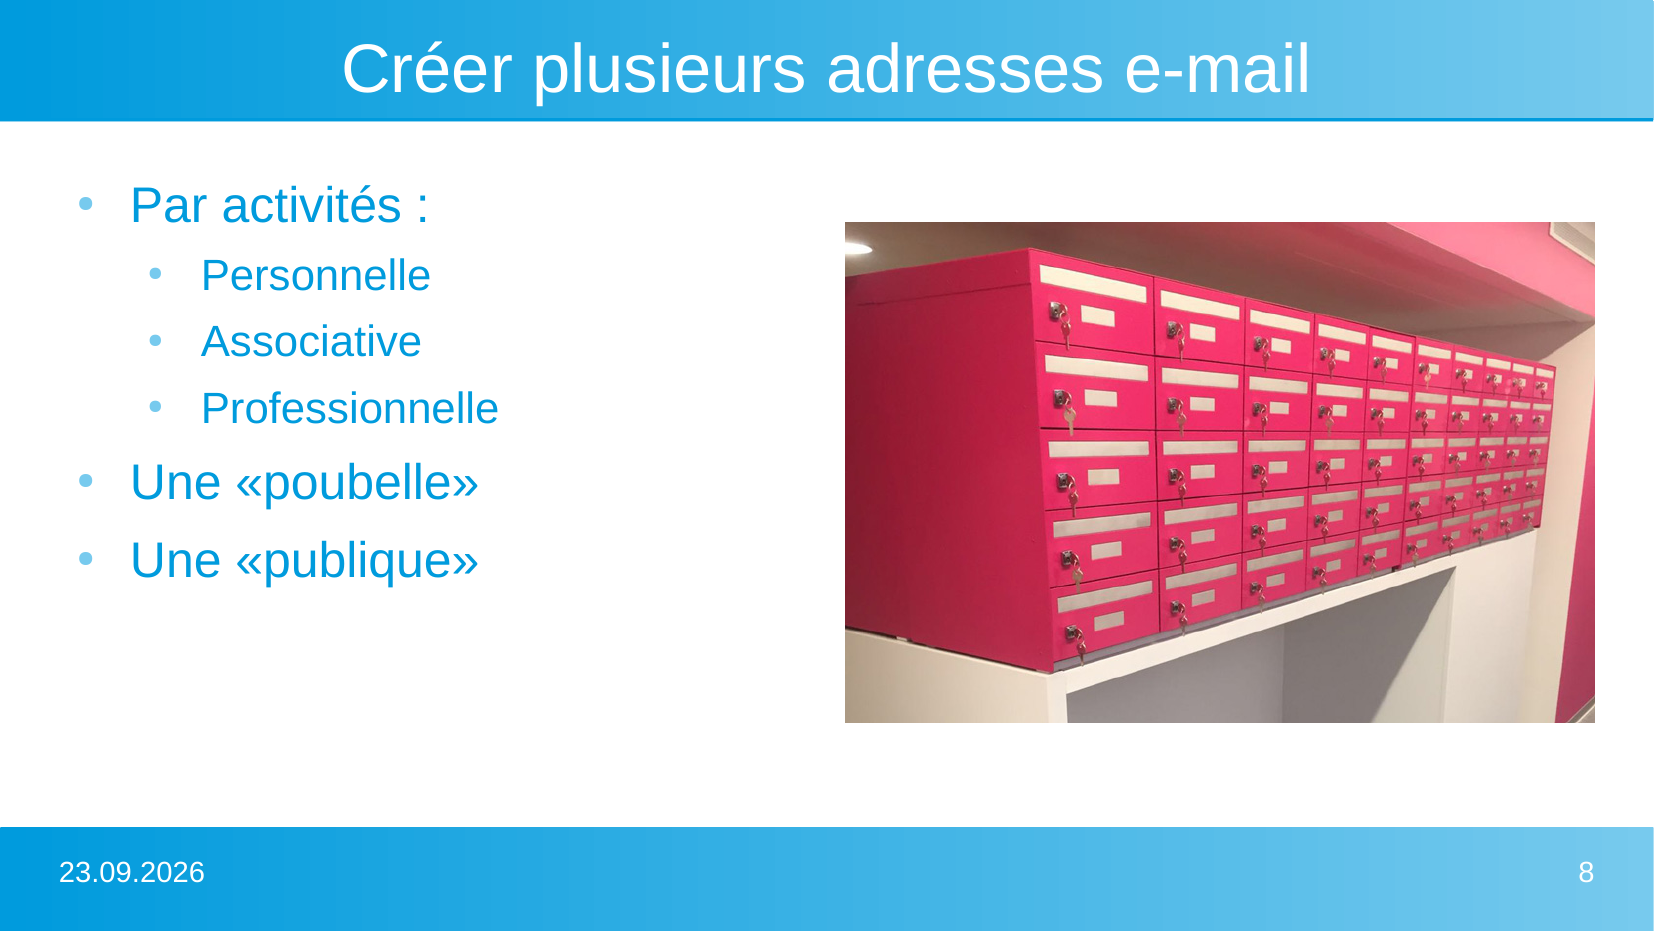

# Créer plusieurs adresses e-mail
Par activités :
Personnelle
Associative
Professionnelle
Une «poubelle»
Une «publique»
8